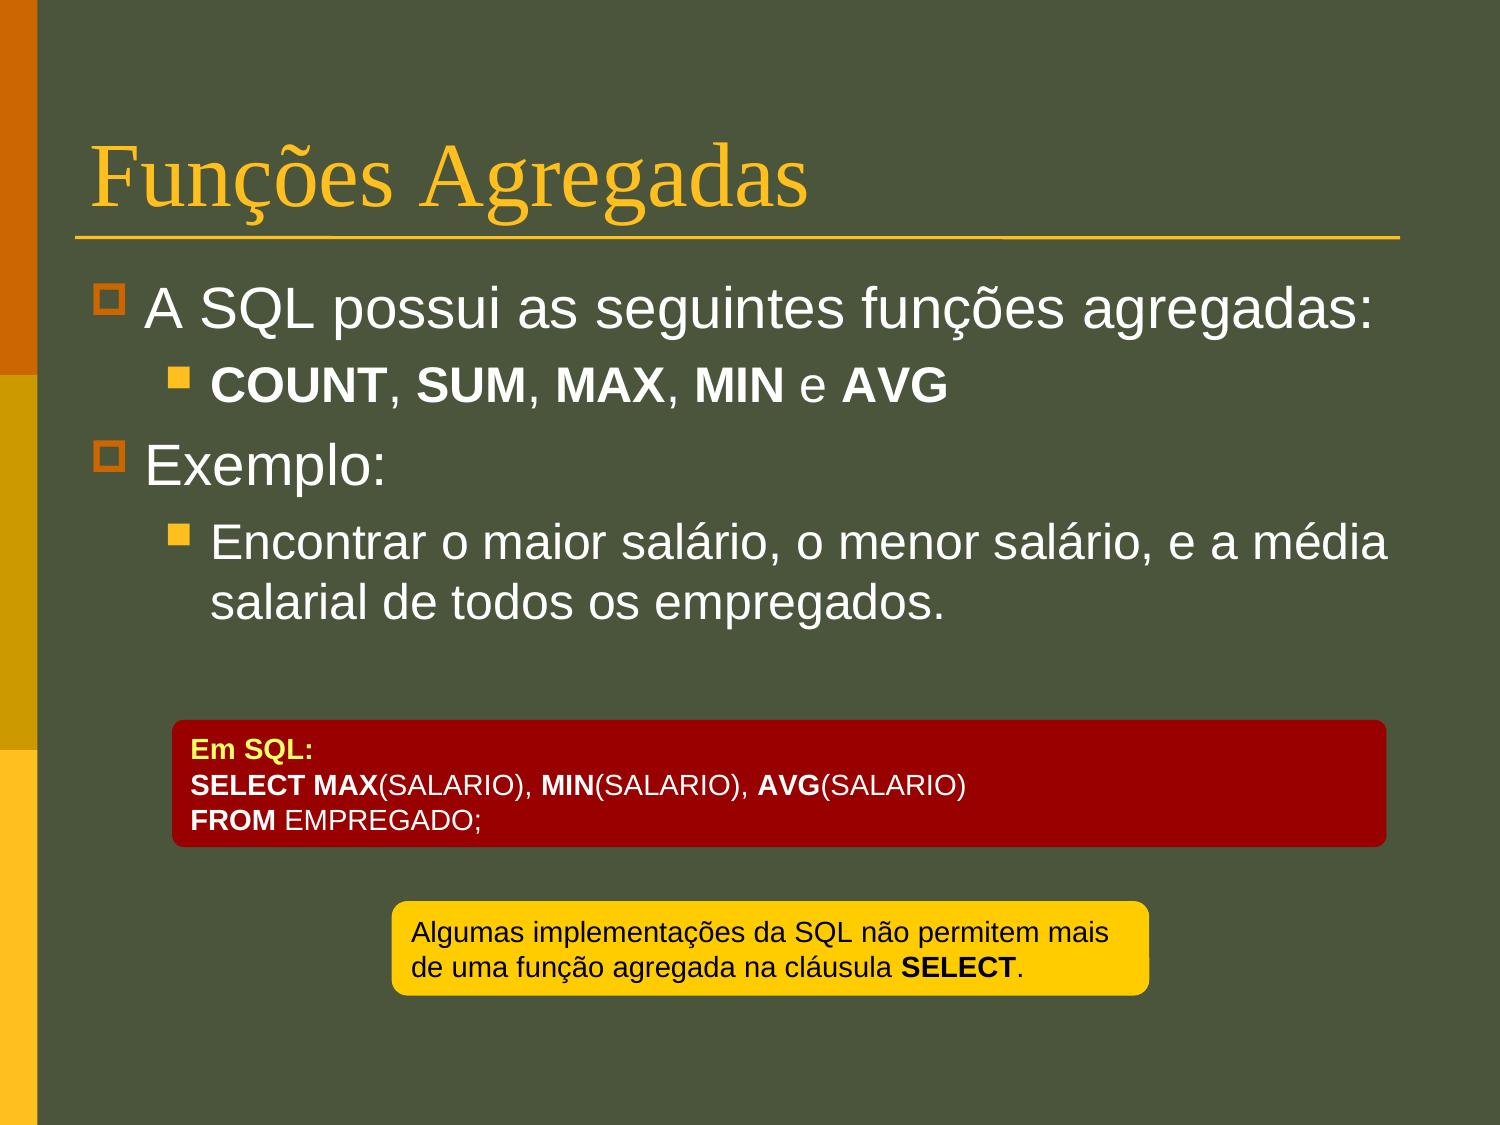

# Funções Agregadas
A SQL possui as seguintes funções agregadas:
COUNT, SUM, MAX, MIN e AVG
Exemplo:
Encontrar o maior salário, o menor salário, e a média salarial de todos os empregados.
Em SQL:
SELECT MAX(SALARIO), MIN(SALARIO), AVG(SALARIO)
FROM EMPREGADO;
Algumas implementações da SQL não permitem mais de uma função agregada na cláusula SELECT.